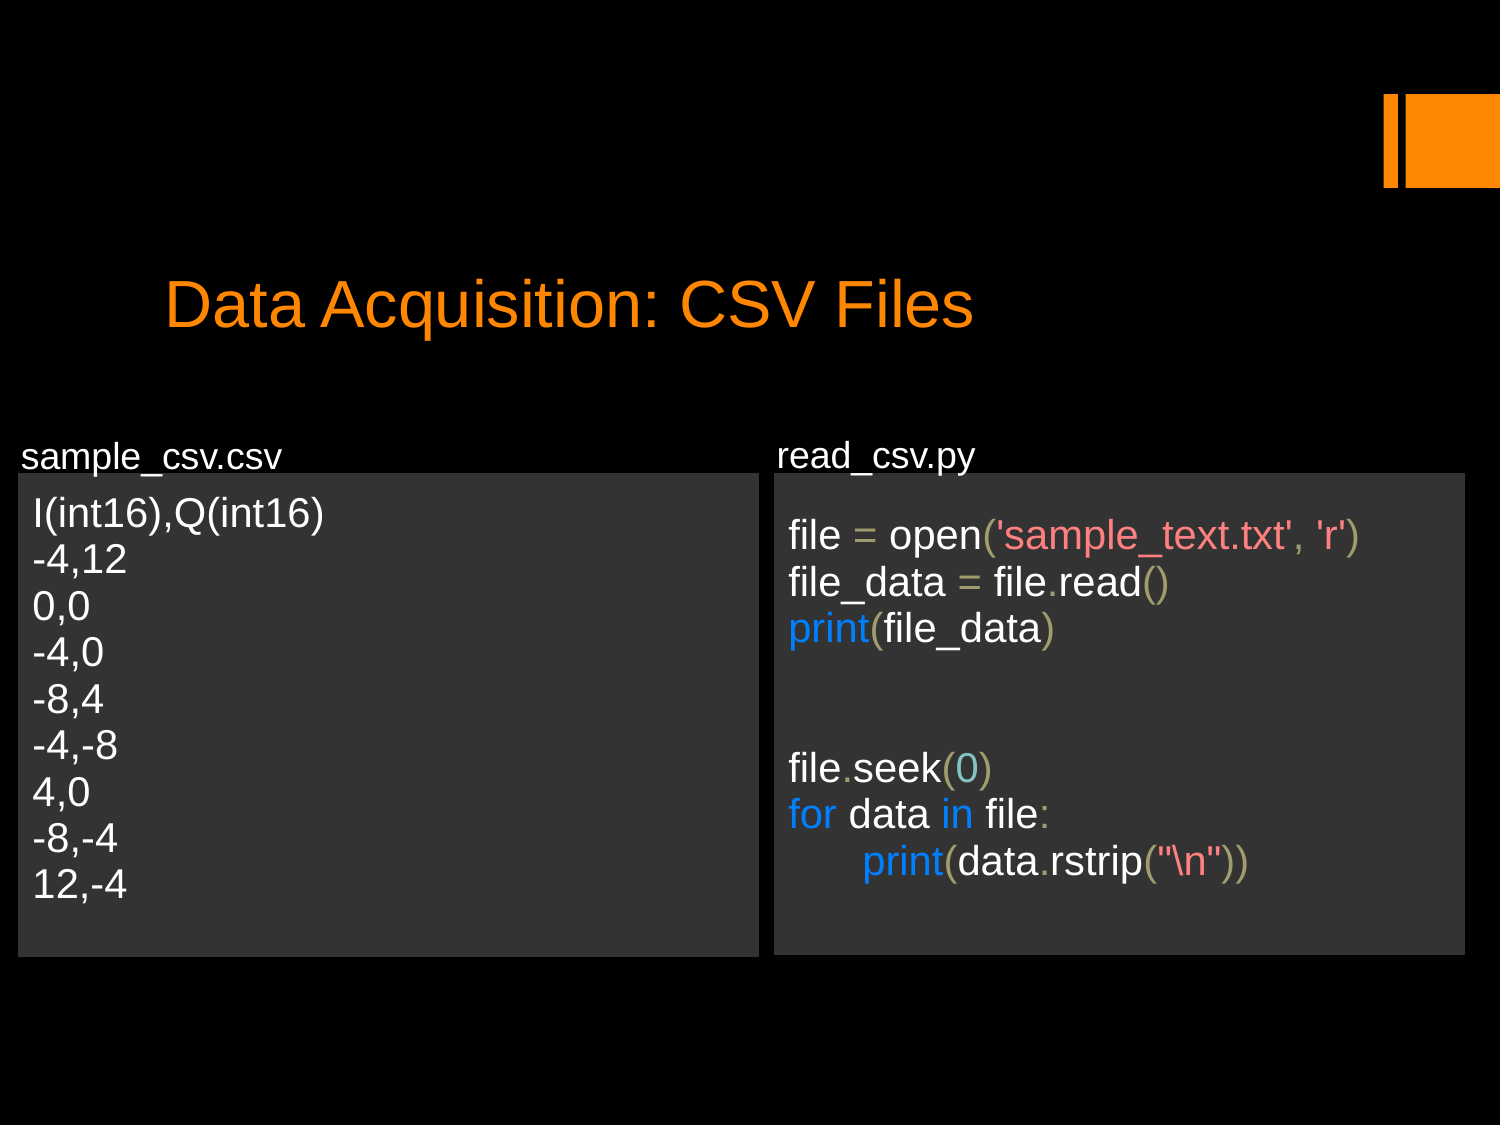

# Data Acquisition: CSV Files
read_csv.py
sample_csv.csv
file = open('sample_text.txt', 'r')
file_data = file.read()
print(file_data)
file.seek(0)
for data in file:
	print(data.rstrip("\n"))
I(int16),Q(int16)
-4,12
0,0
-4,0
-8,4
-4,-8
4,0
-8,-4
12,-4